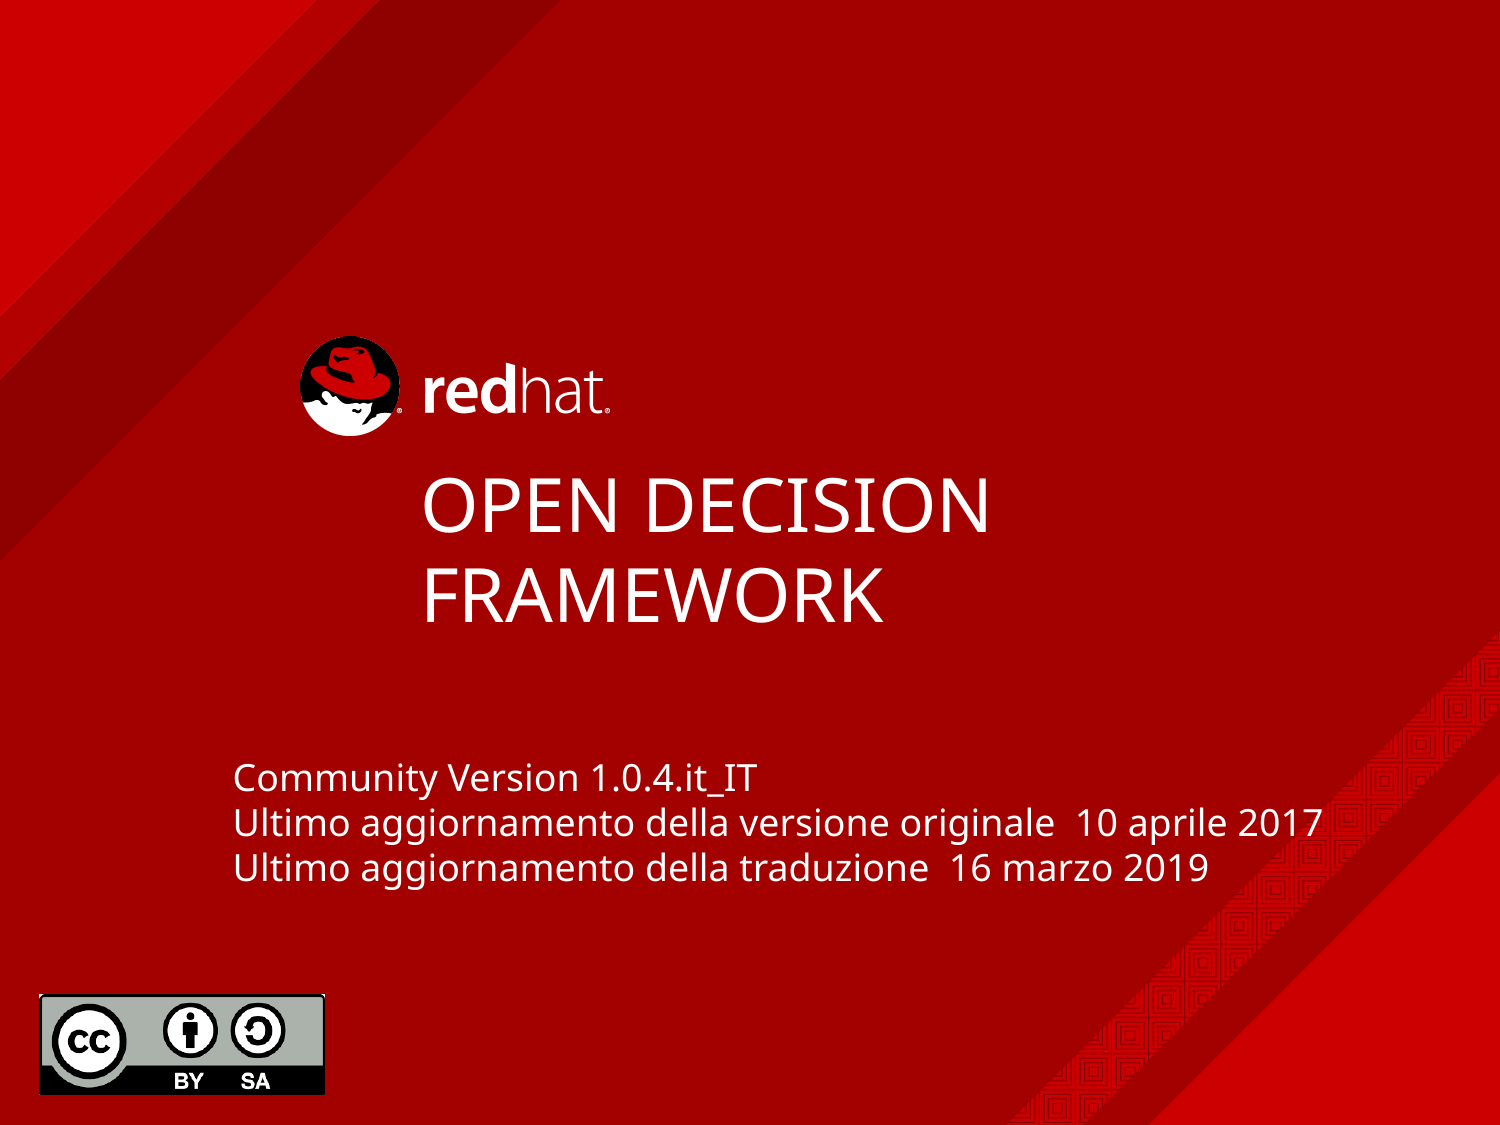

OPEN DECISION FRAMEWORK
Community Version 1.0.4.it_IT
Ultimo aggiornamento della versione originale 10 aprile 2017
Ultimo aggiornamento della traduzione 16 marzo 2019